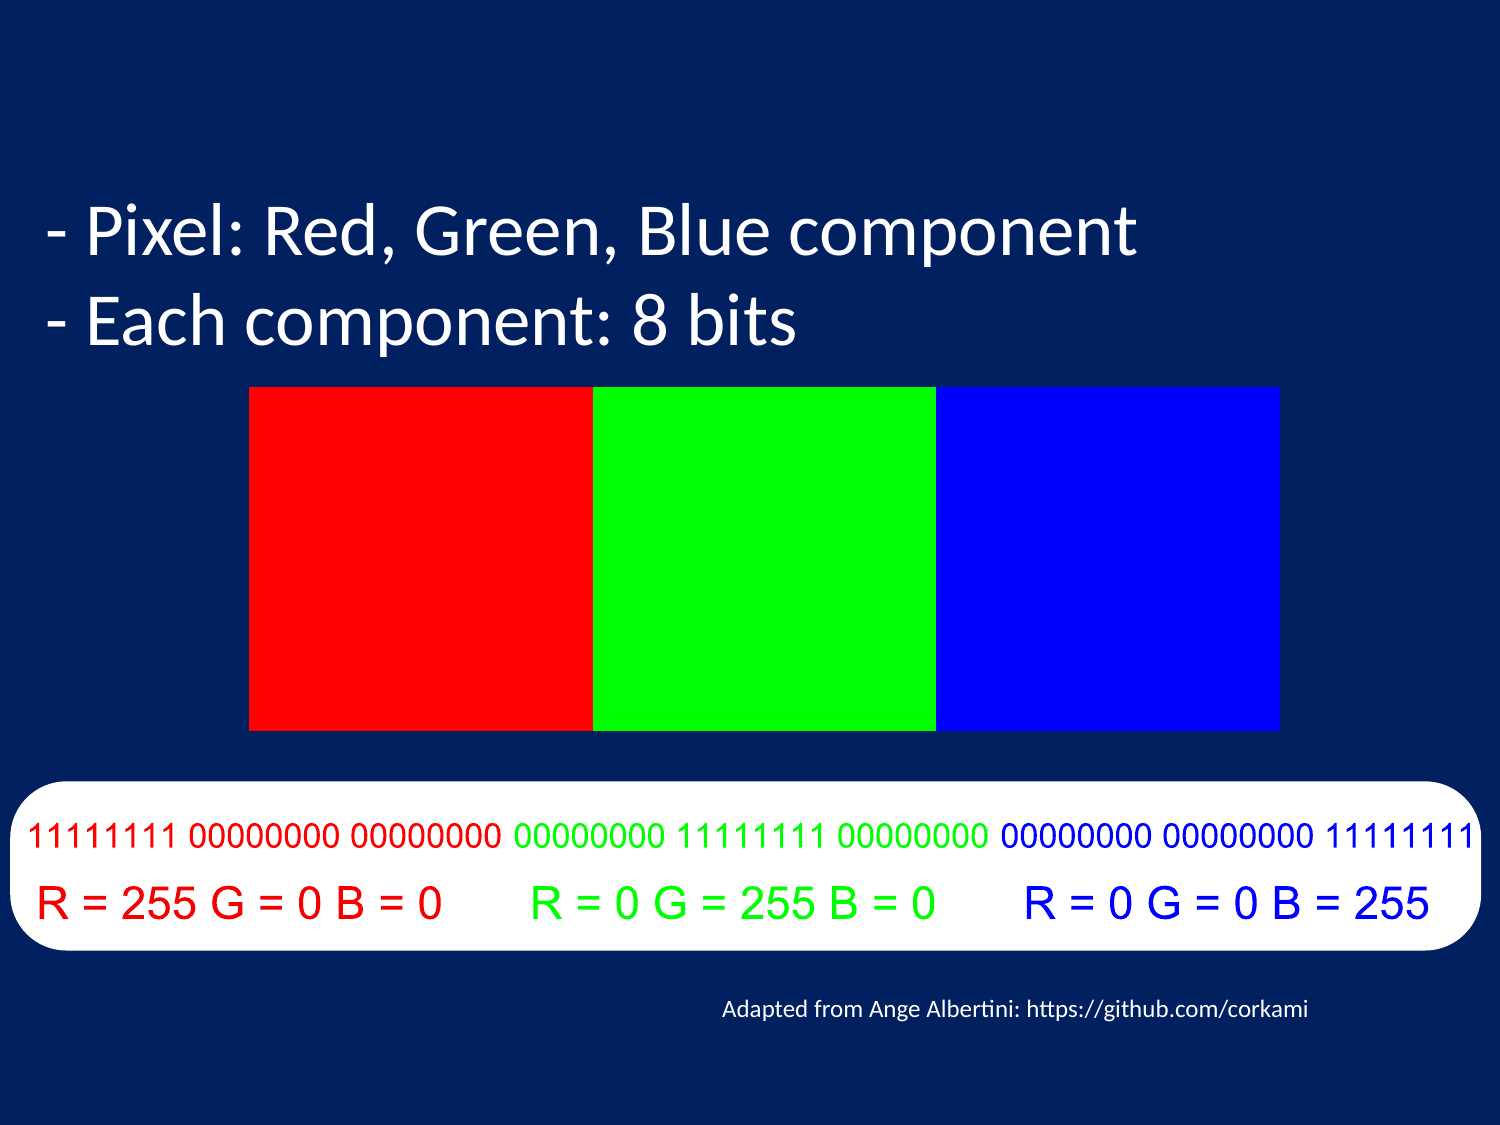

- Pixel: Red, Green, Blue component
- Each component: 8 bits
Adapted from Ange Albertini: https://github.com/corkami